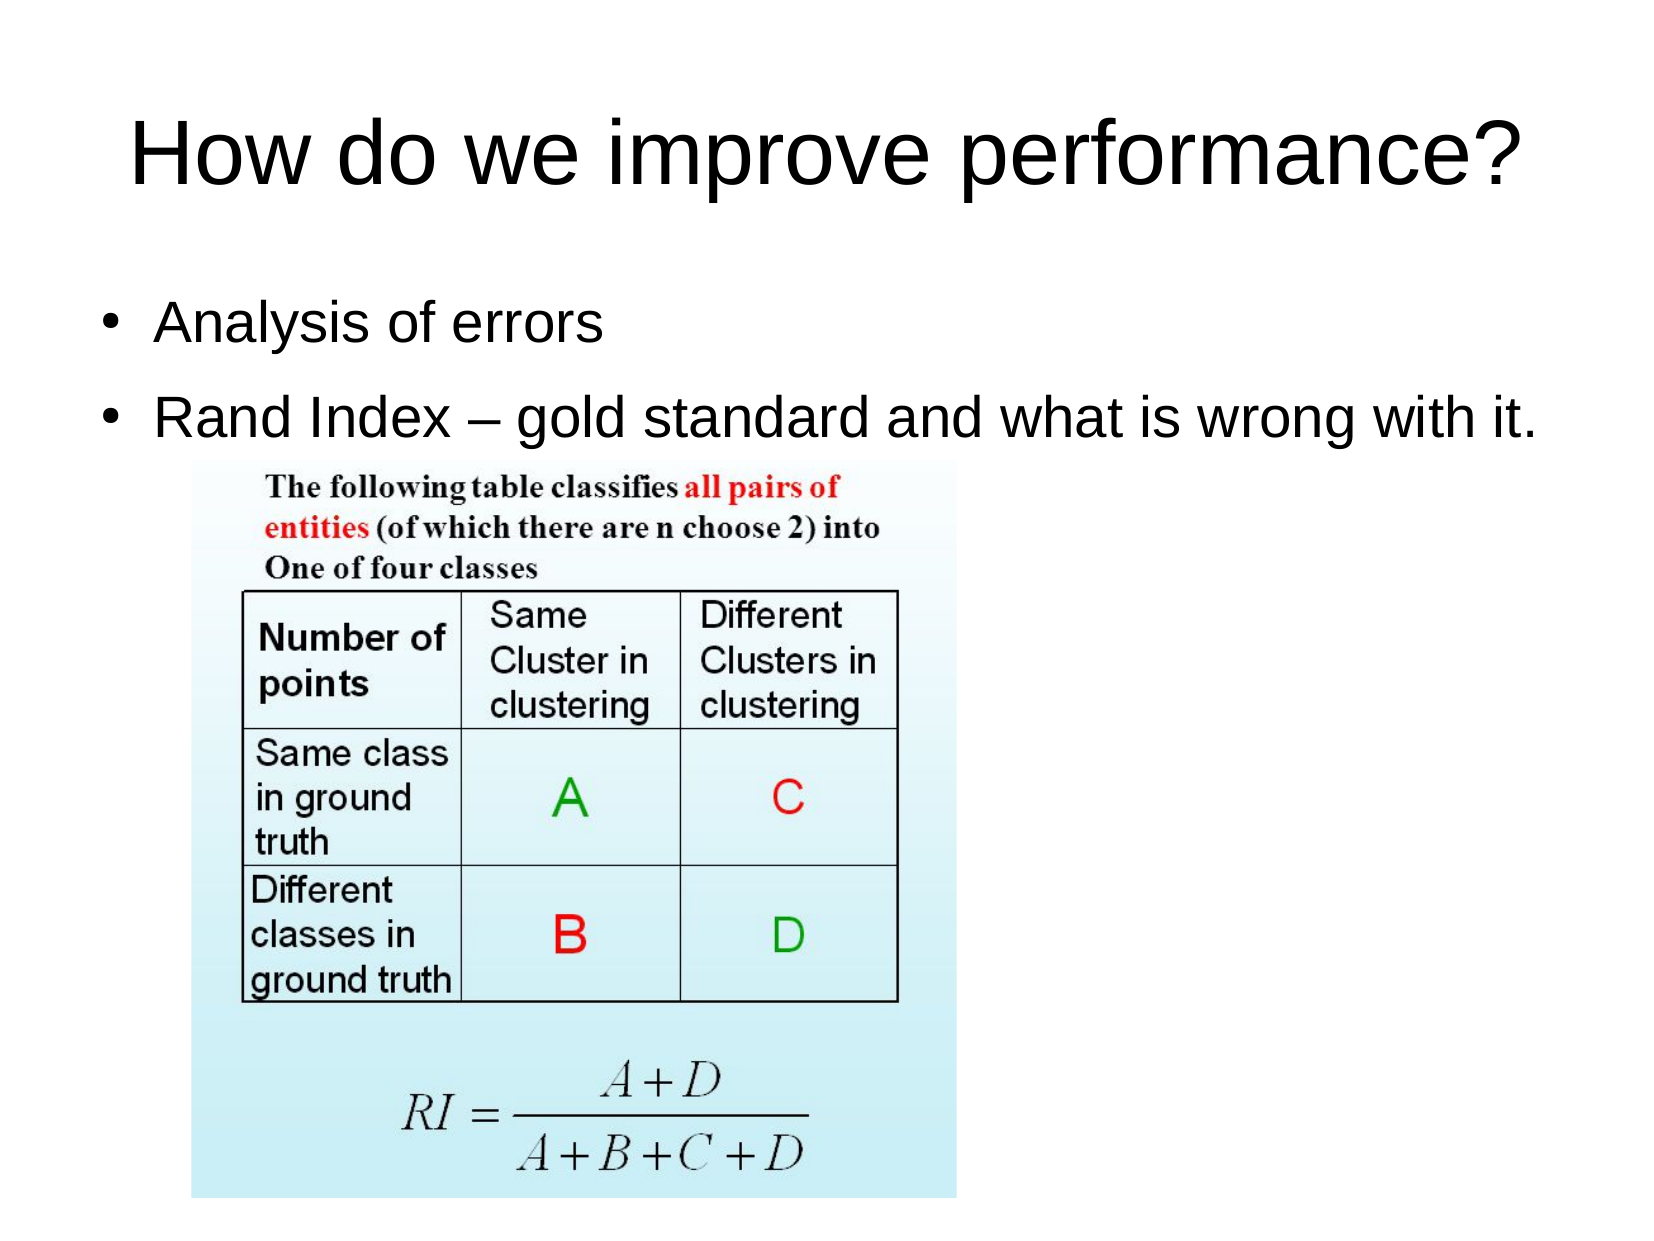

# How do we improve performance?
Analysis of errors
Rand Index – gold standard and what is wrong with it.